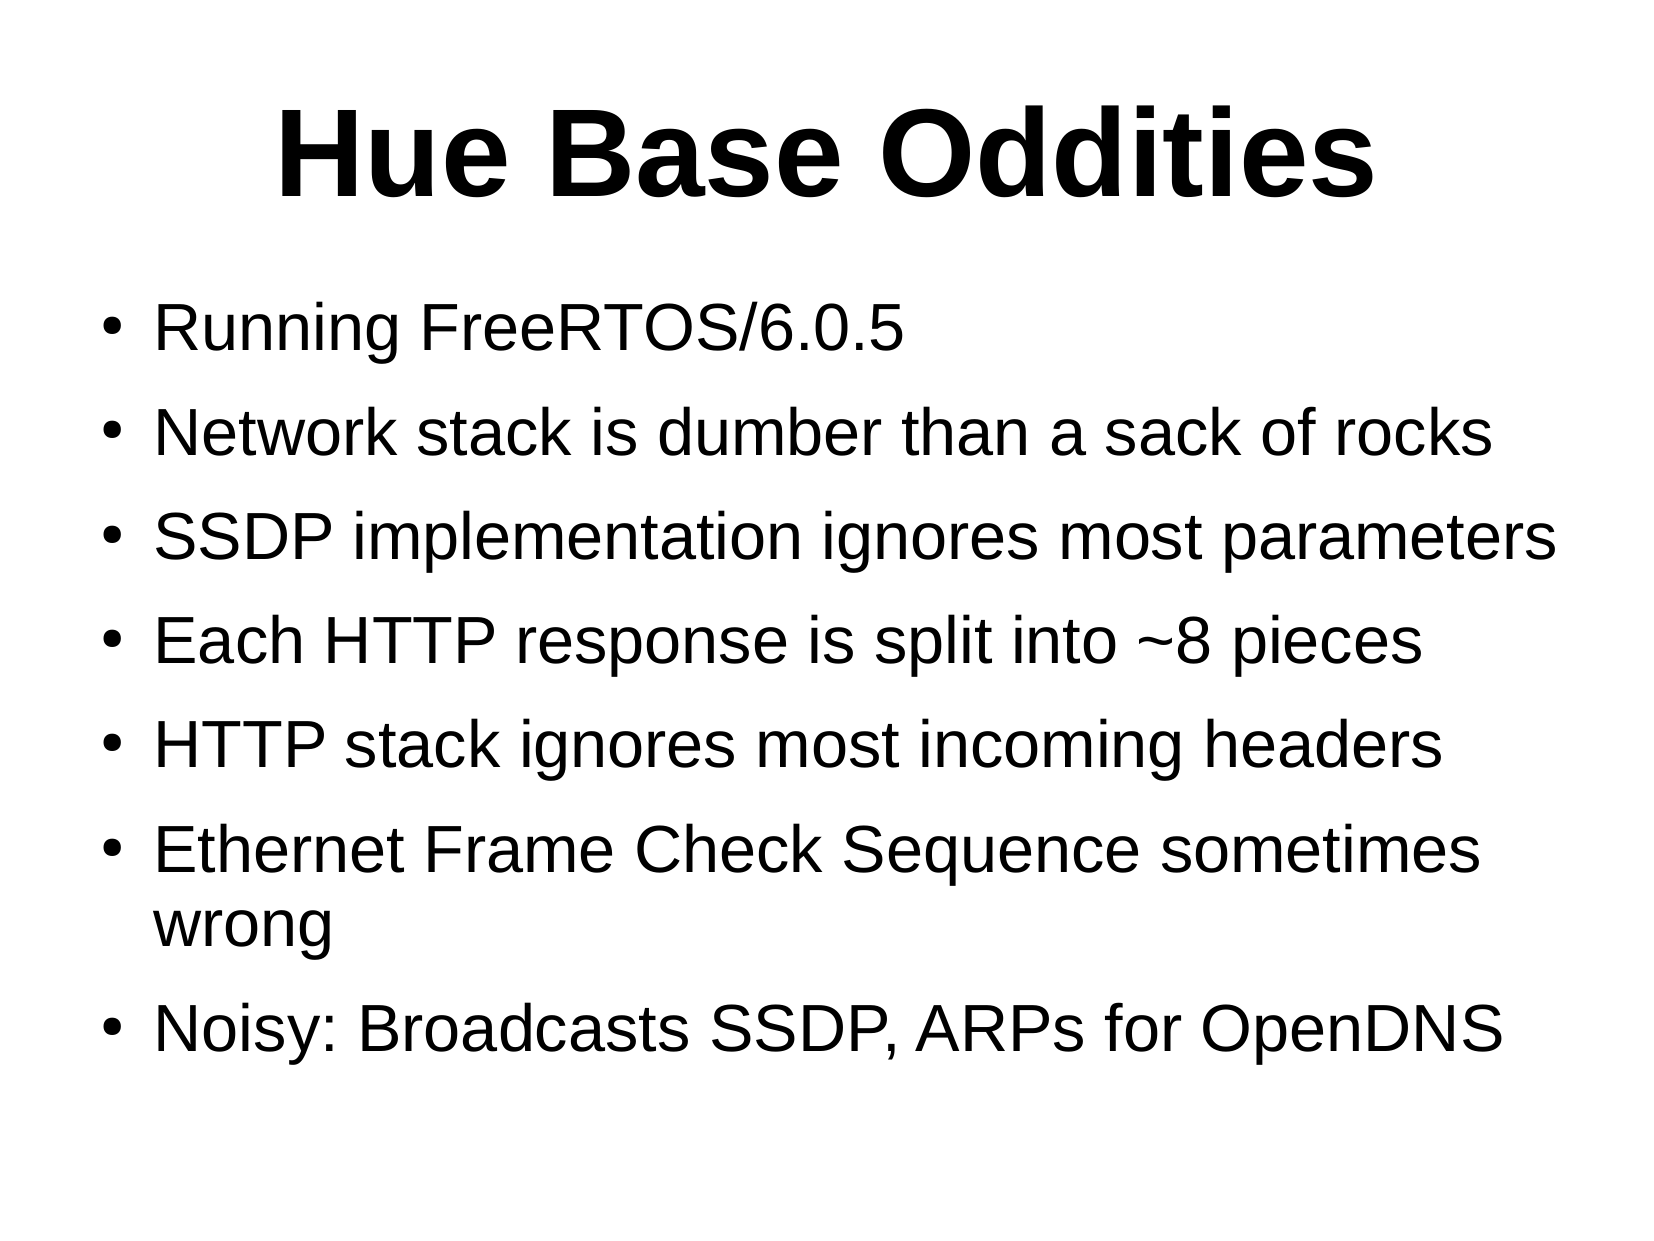

# Hue Base Oddities
Running FreeRTOS/6.0.5
Network stack is dumber than a sack of rocks
SSDP implementation ignores most parameters
Each HTTP response is split into ~8 pieces
HTTP stack ignores most incoming headers
Ethernet Frame Check Sequence sometimes wrong
Noisy: Broadcasts SSDP, ARPs for OpenDNS